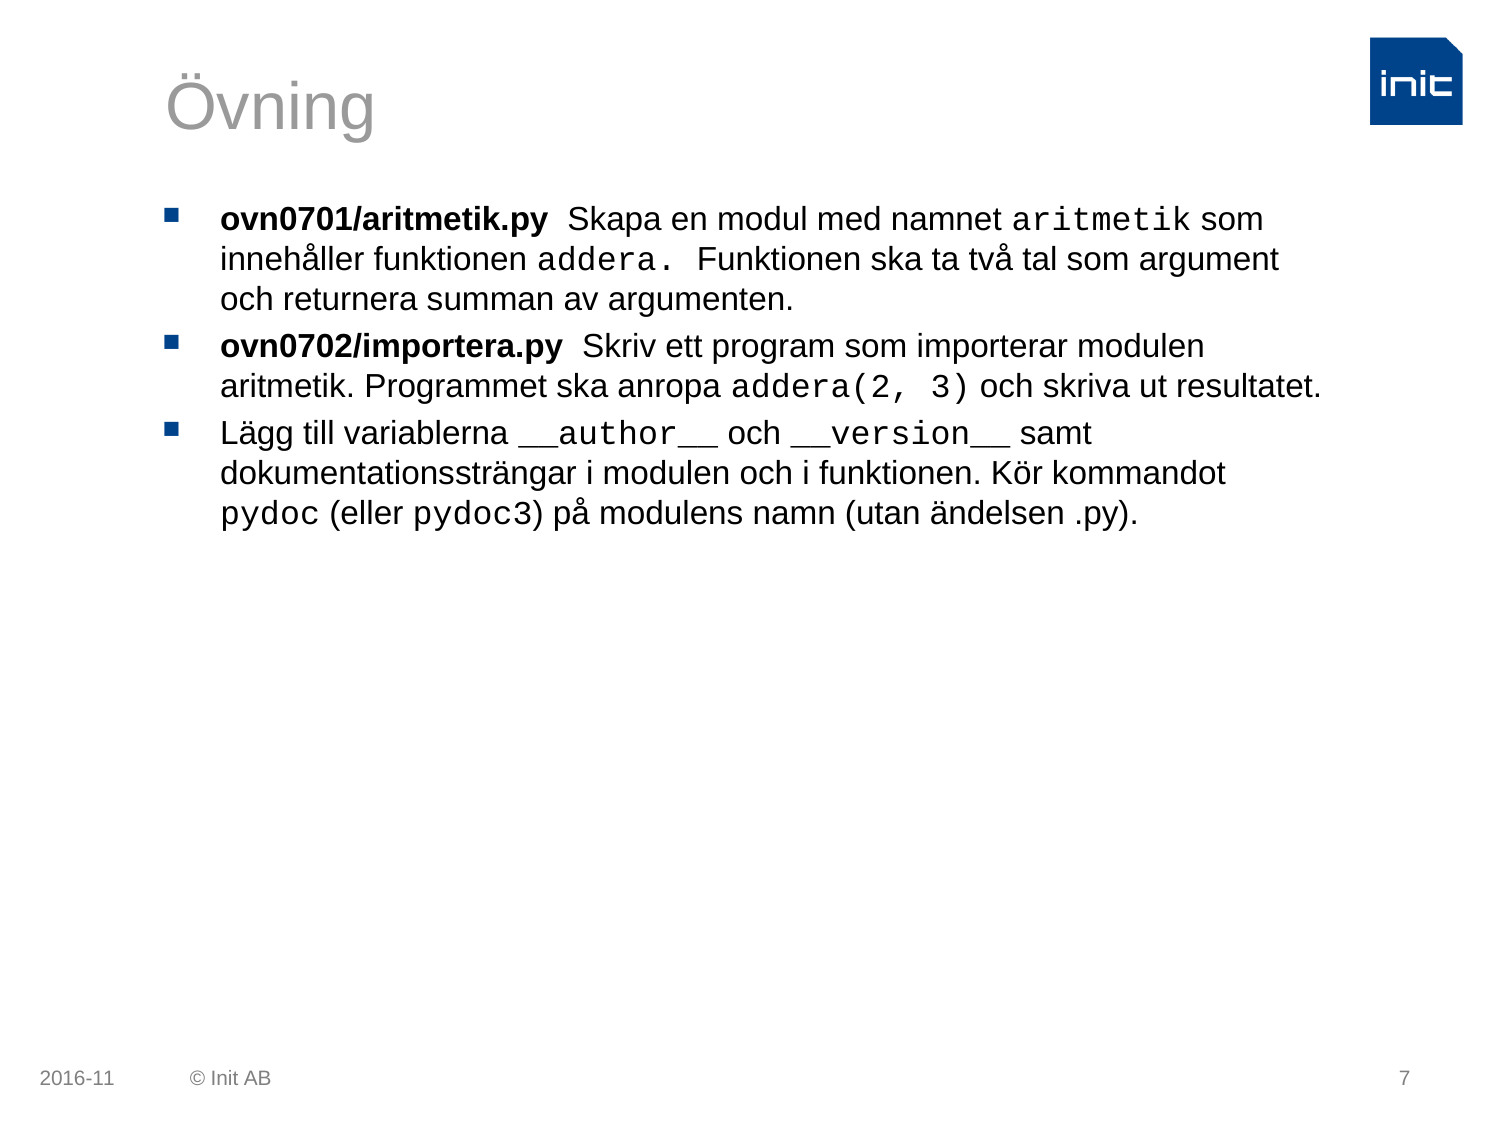

Övning
ovn0701/aritmetik.py Skapa en modul med namnet aritmetik som innehåller funktionen addera. Funktionen ska ta två tal som argument och returnera summan av argumenten.
ovn0702/importera.py Skriv ett program som importerar modulen aritmetik. Programmet ska anropa addera(2, 3) och skriva ut resultatet.
Lägg till variablerna __author__ och __version__ samt dokumentationssträngar i modulen och i funktionen. Kör kommandot pydoc (eller pydoc3) på modulens namn (utan ändelsen .py).
2016-11
© Init AB